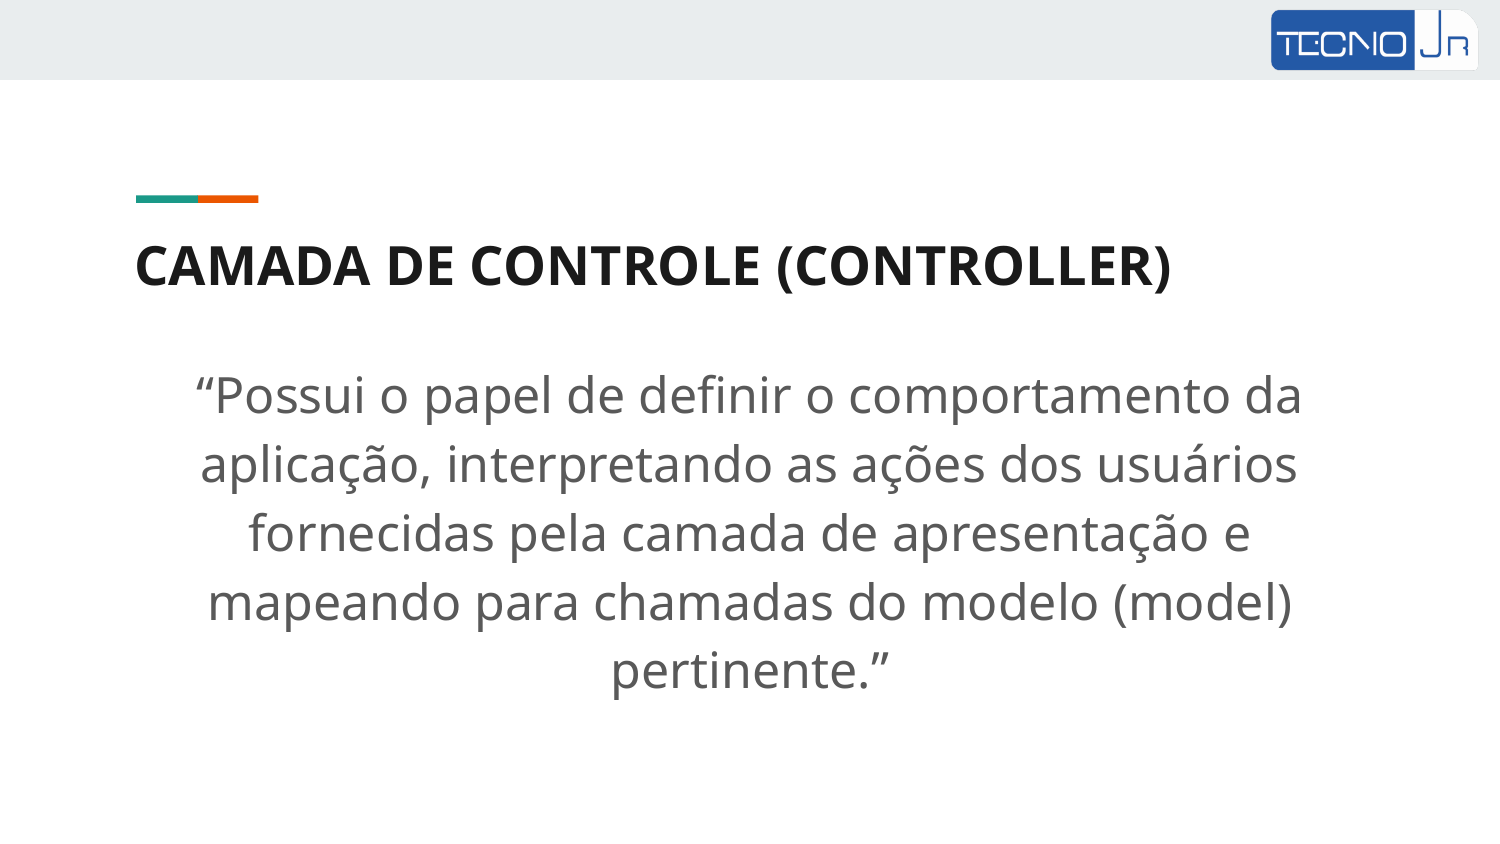

# CAMADA DE CONTROLE (CONTROLLER)
“Possui o papel de definir o comportamento da aplicação, interpretando as ações dos usuários fornecidas pela camada de apresentação e mapeando para chamadas do modelo (model) pertinente.”